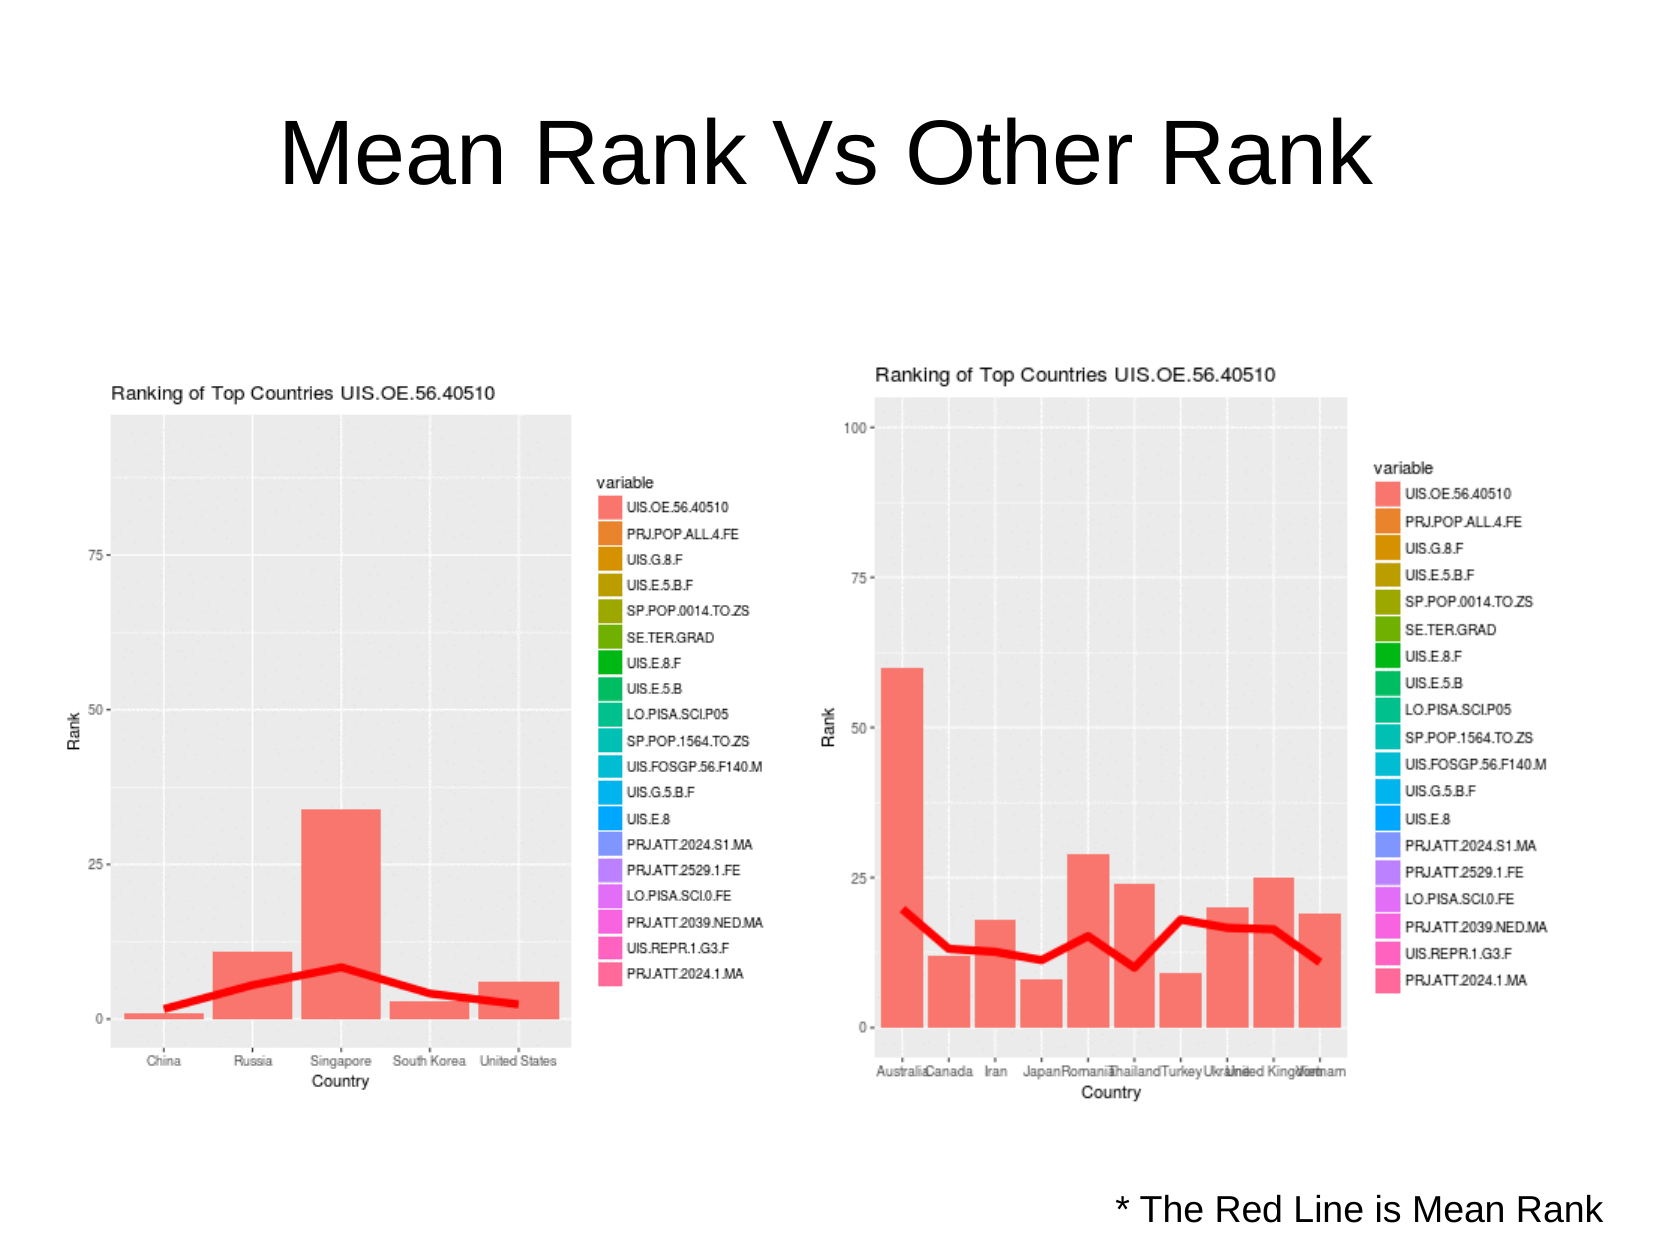

# Mean Rank Vs Other Rank
* The Red Line is Mean Rank